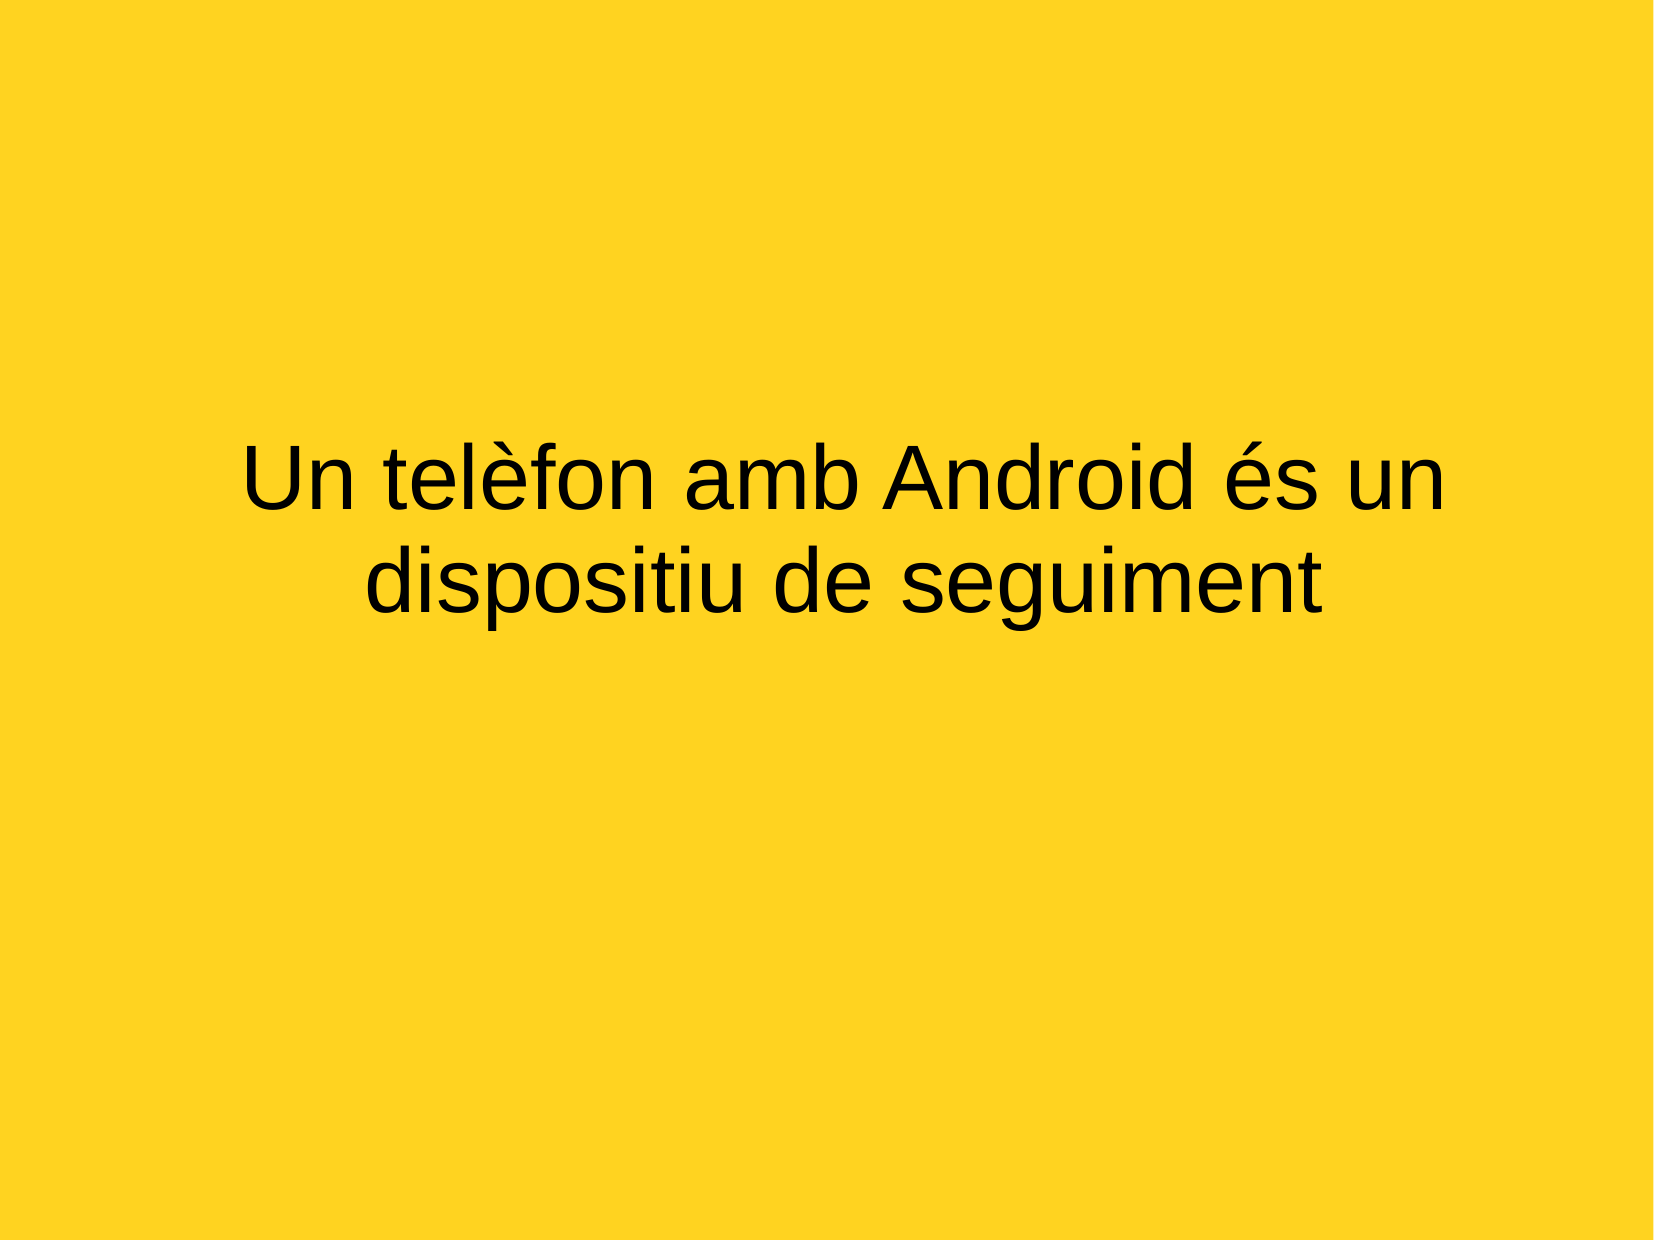

# Un telèfon amb Android és un dispositiu de seguiment